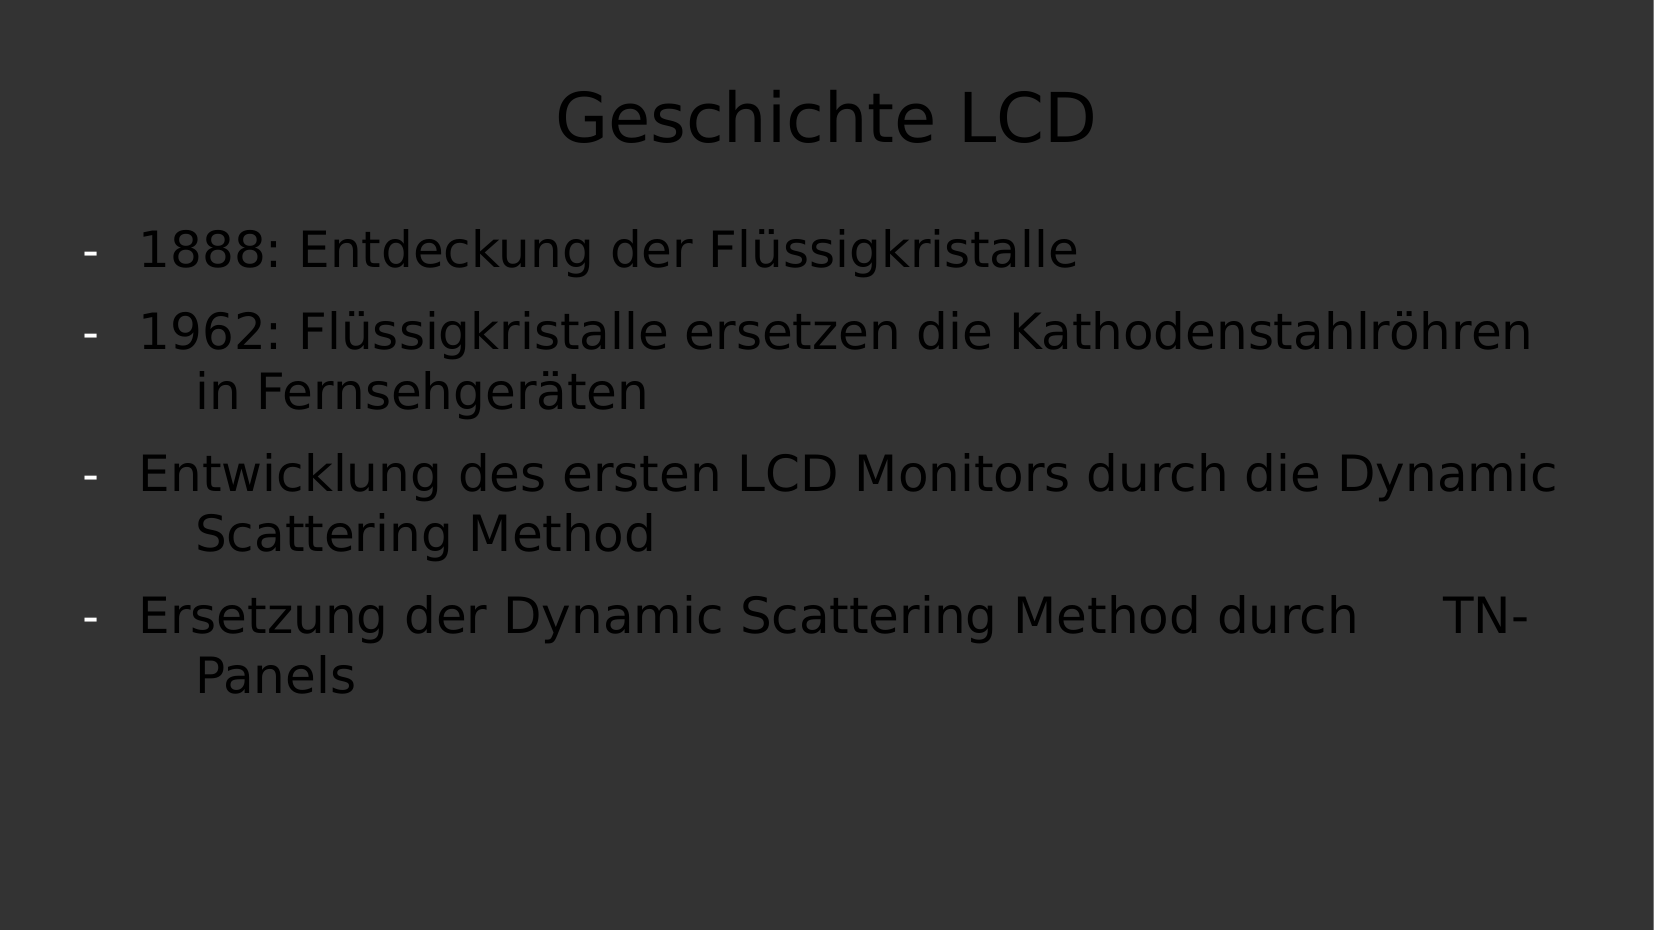

# Geschichte LCD
1888: Entdeckung der Flüssigkristalle
1962: Flüssigkristalle ersetzen die Kathodenstahlröhren in Fernsehgeräten
Entwicklung des ersten LCD Monitors durch die Dynamic Scattering Method
Ersetzung der Dynamic Scattering Method durch 	 TN-Panels